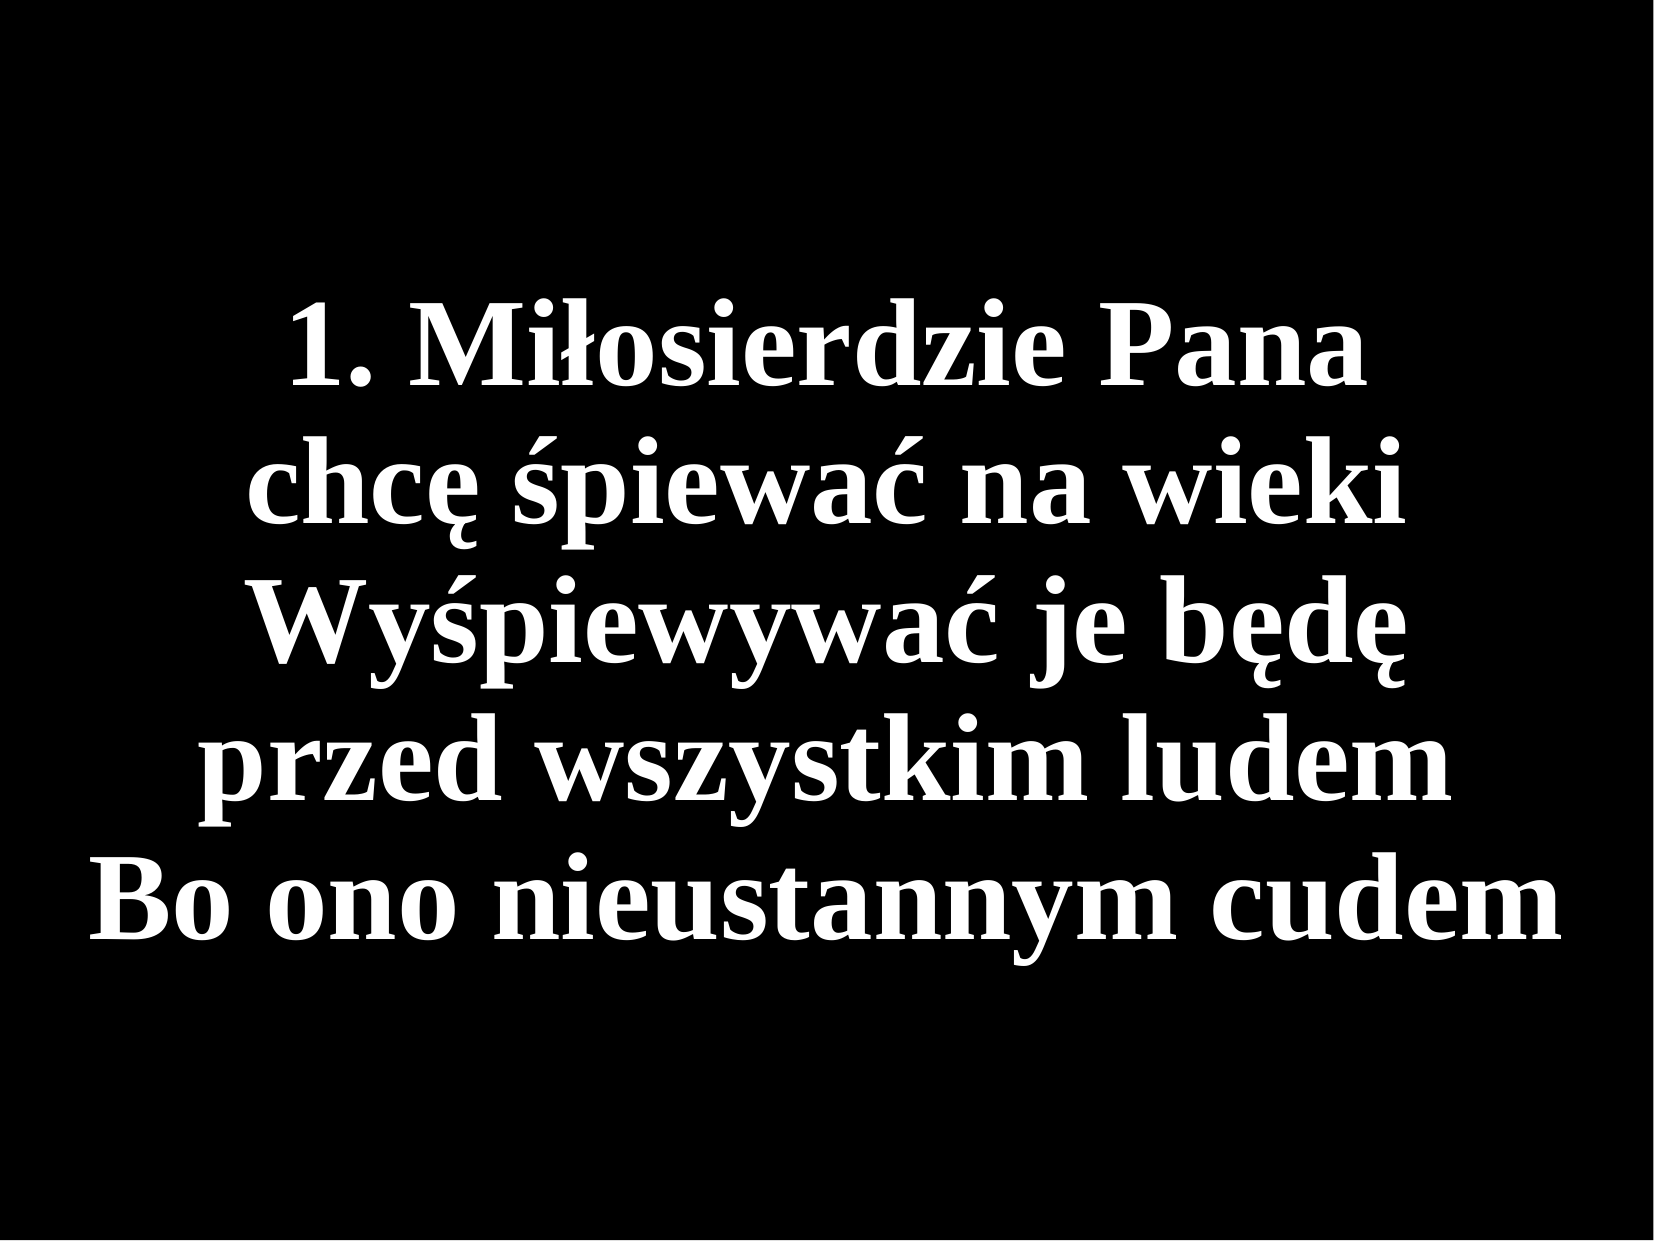

# 1. Miłosierdzie Pana chcę śpiewać na wieki Wyśpiewywać je będę przed wszystkim ludem Bo ono nieustannym cudem